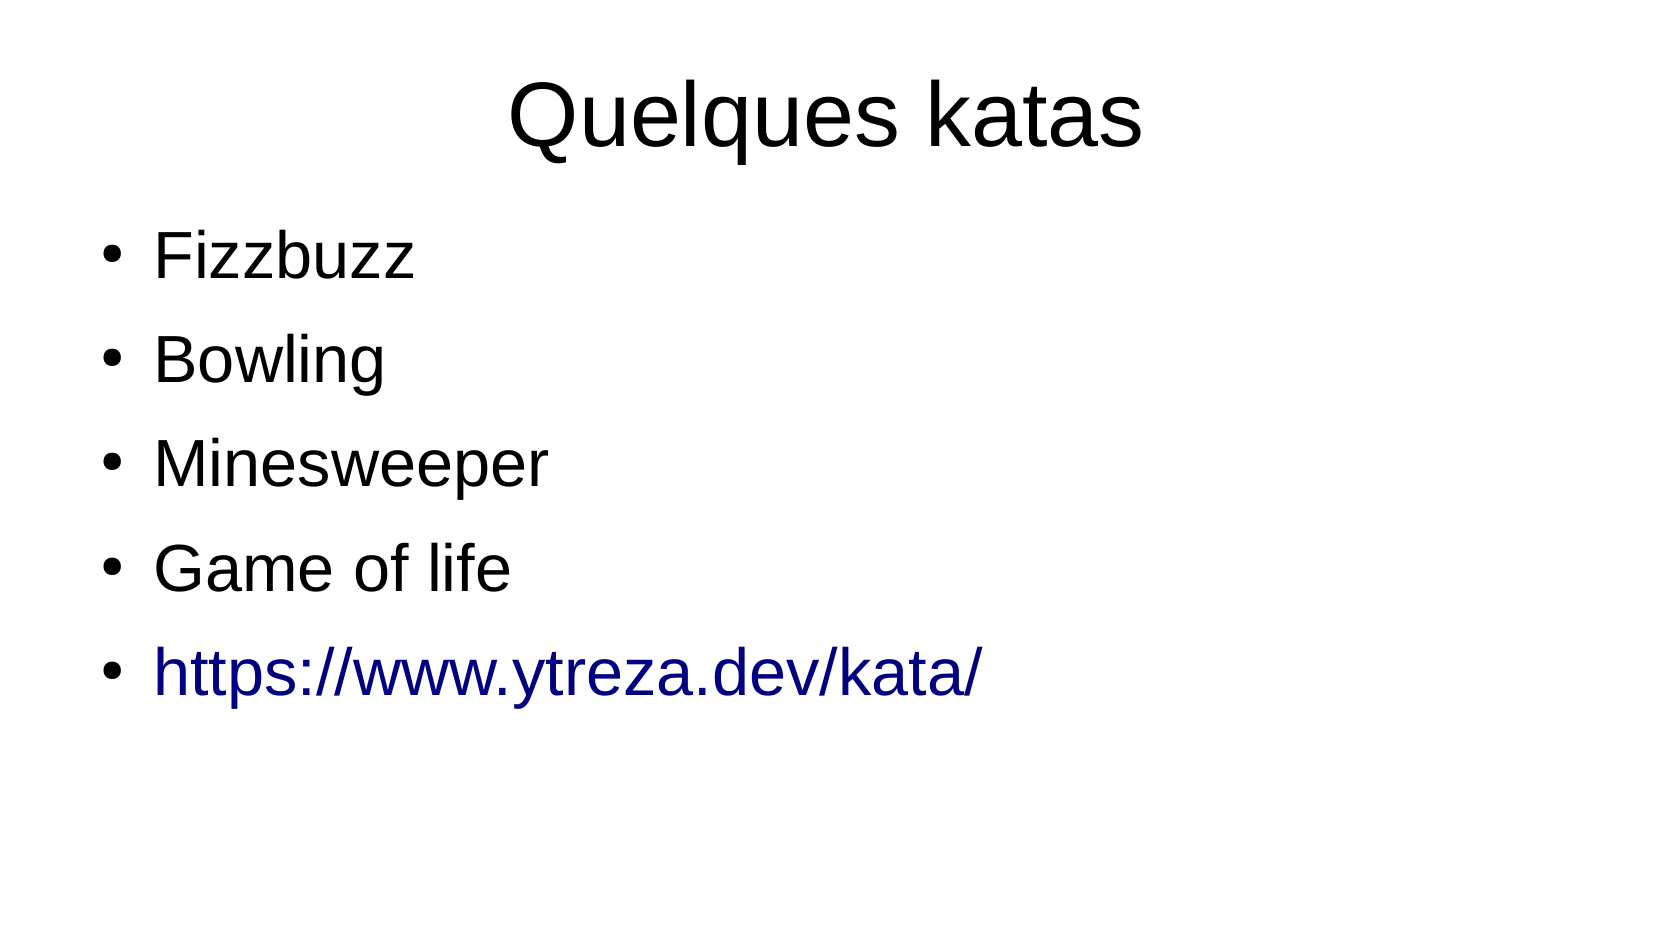

# Quelques katas
Fizzbuzz
Bowling
Minesweeper
Game of life
https://www.ytreza.dev/kata/